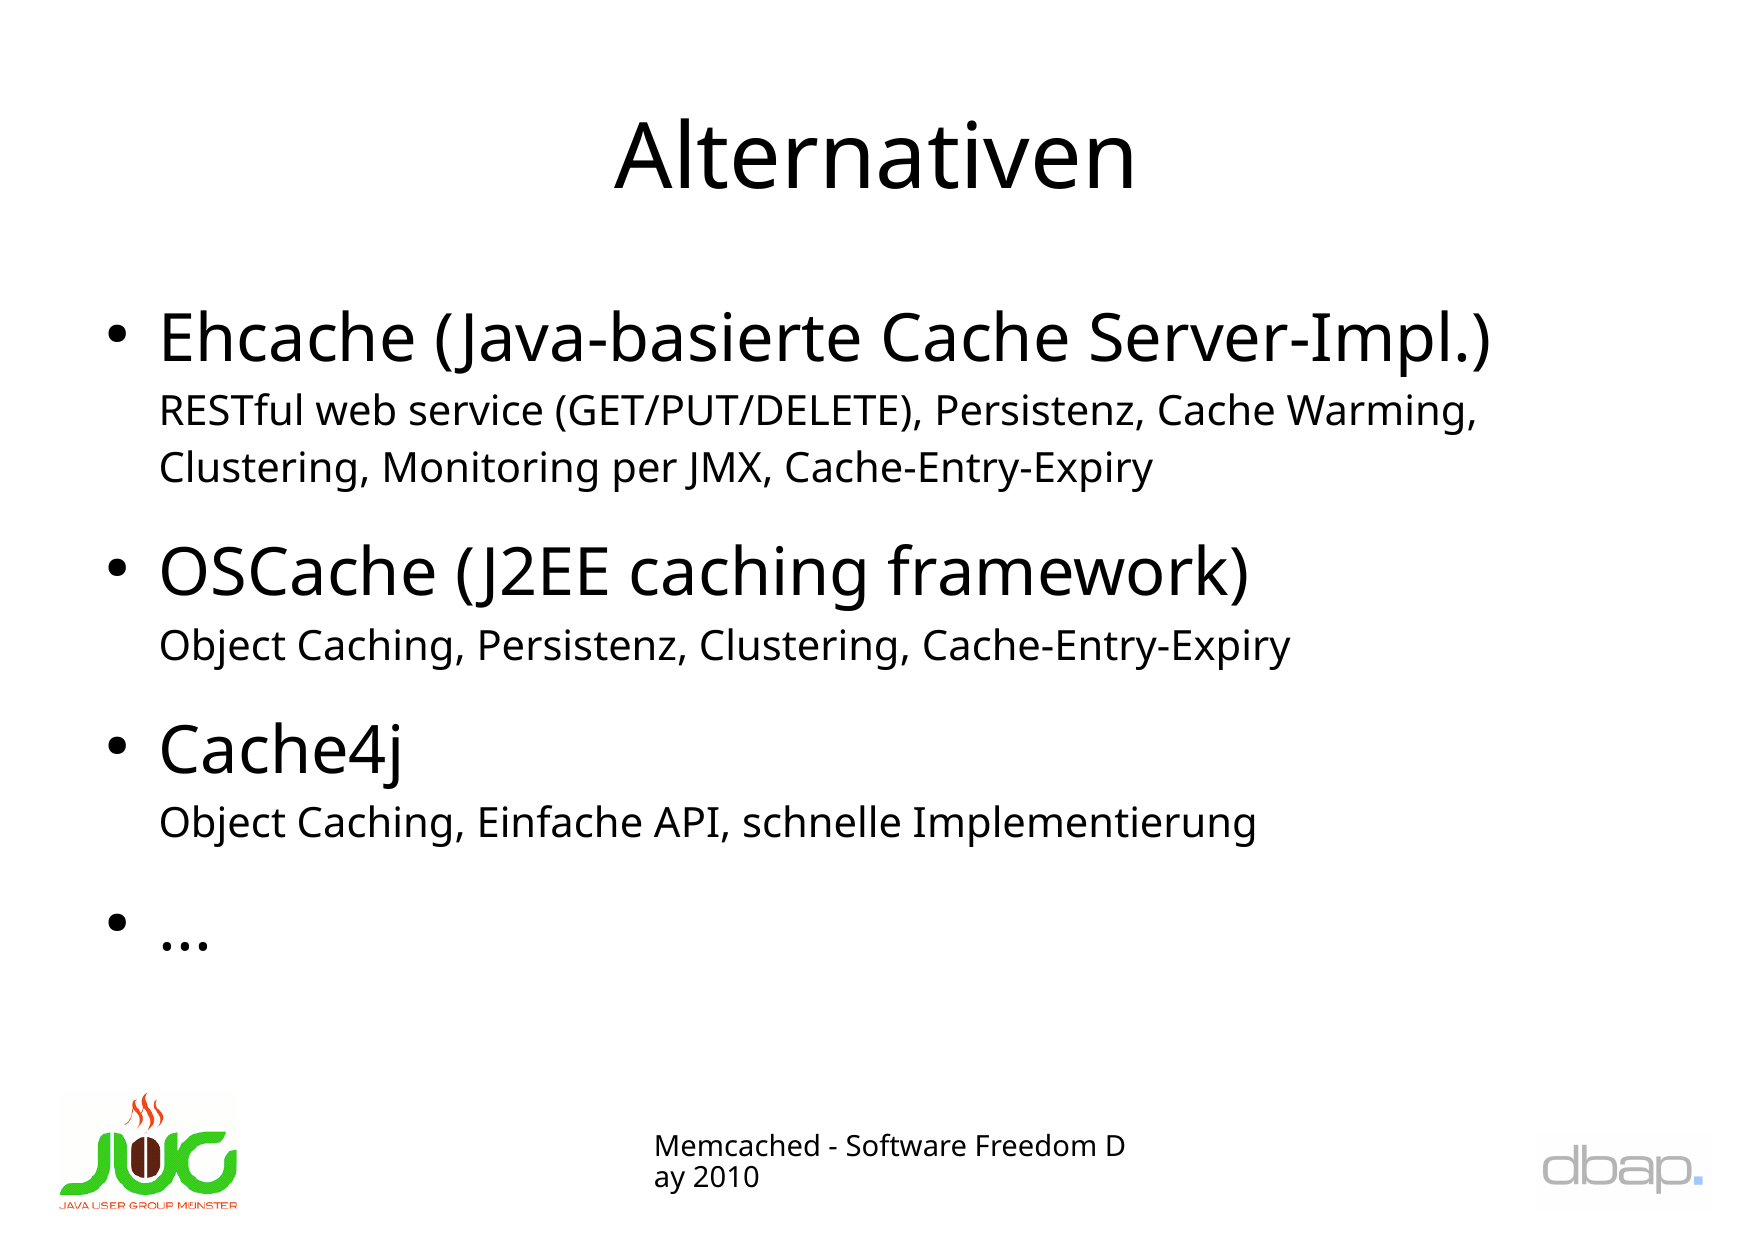

# Alternativen
Ehcache (Java-basierte Cache Server-Impl.)
RESTful web service (GET/PUT/DELETE), Persistenz, Cache Warming, Clustering, Monitoring per JMX, Cache-Entry-Expiry
OSCache (J2EE caching framework)
Object Caching, Persistenz, Clustering, Cache-Entry-Expiry
Cache4j
Object Caching, Einfache API, schnelle Implementierung
...
Memcached - Software Freedom Day 2010